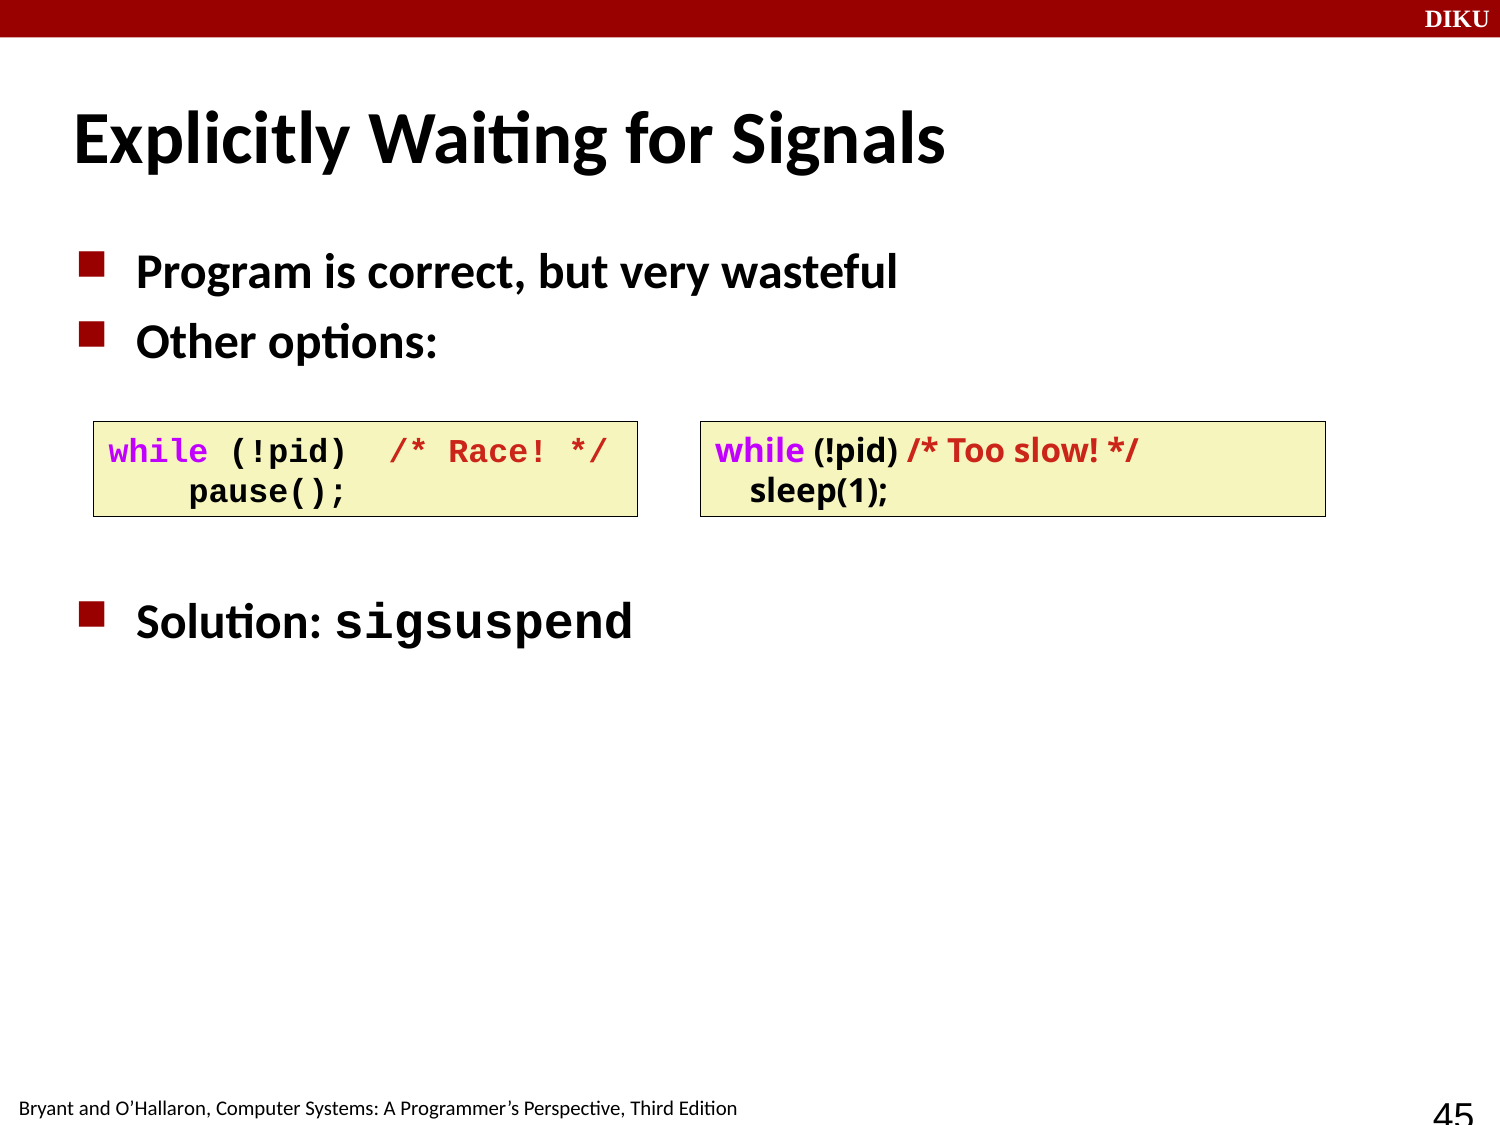

Explicitly Waiting for Signals
Program is correct, but very wasteful
Other options:
Solution: sigsuspend
while (!pid) /* Race! */
 pause();
while (!pid) /* Too slow! */
 sleep(1);